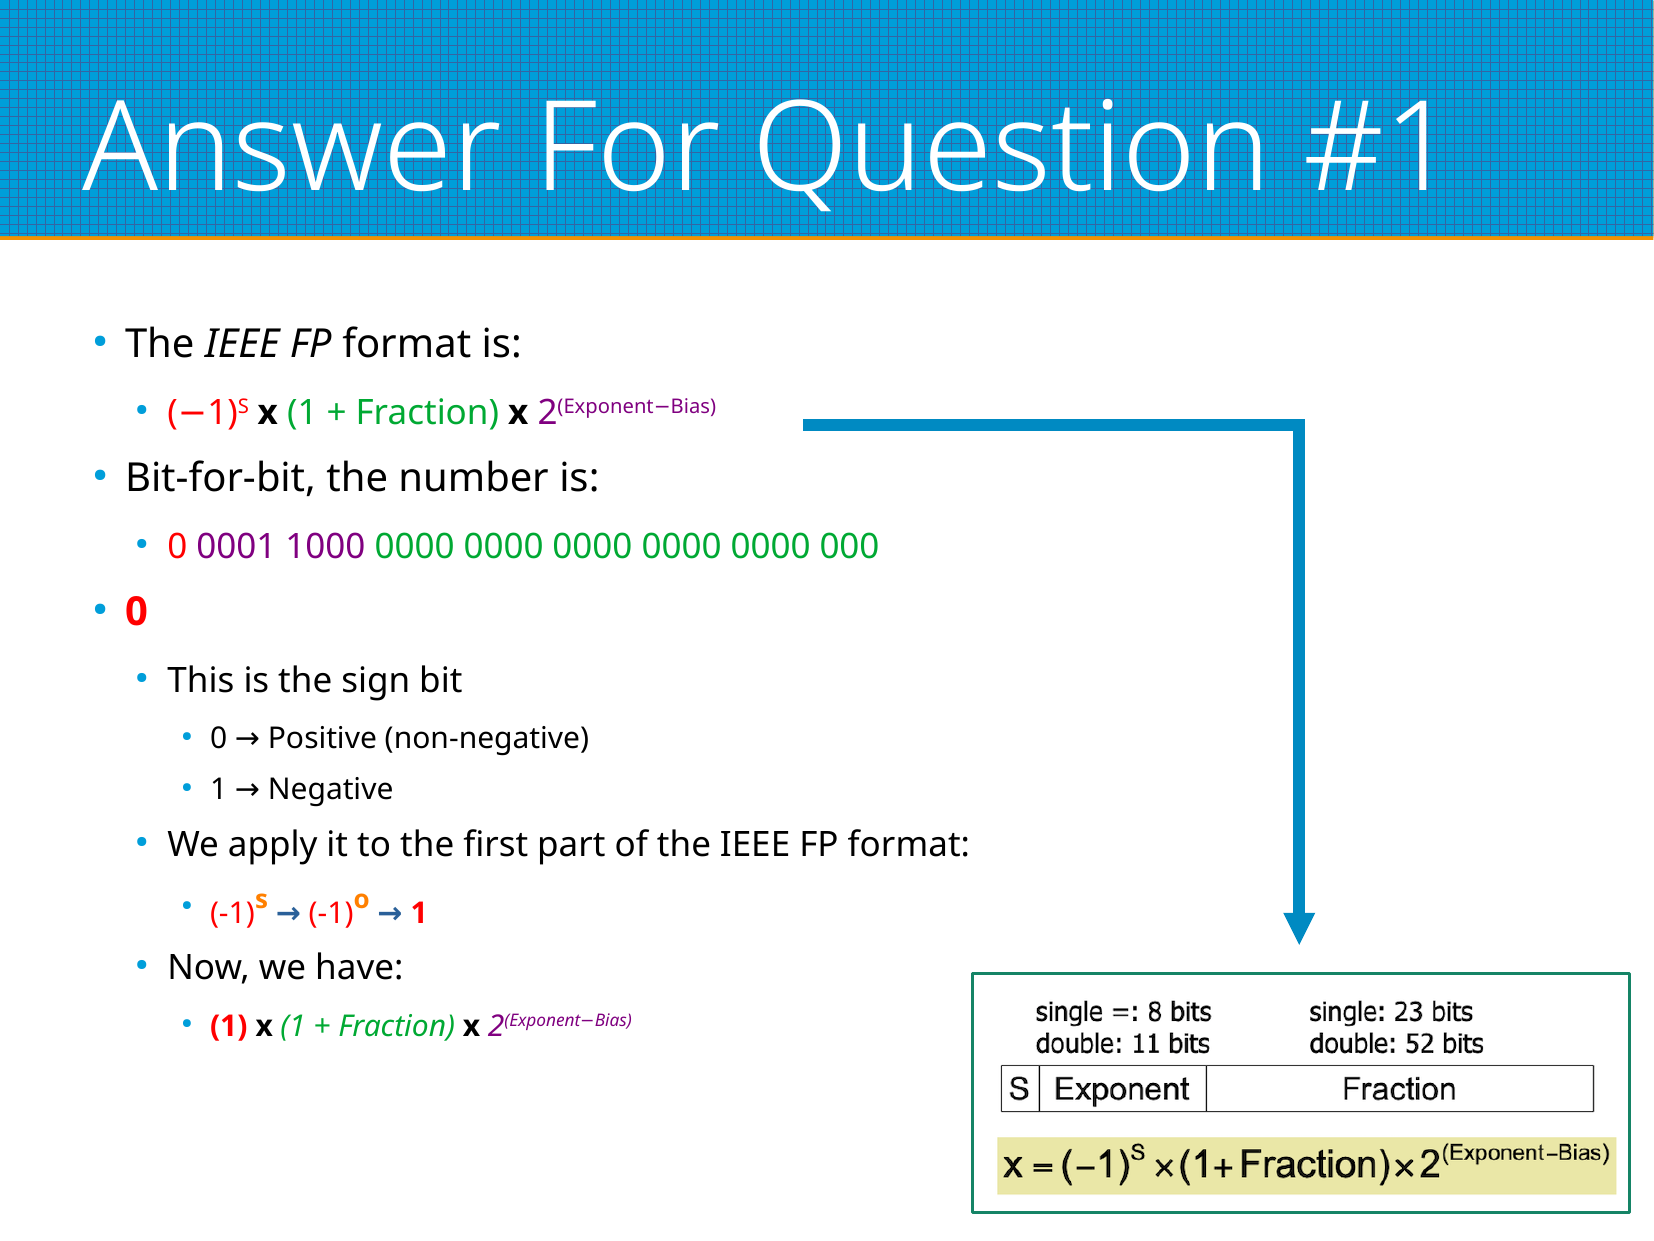

# Answer For Question #1
The IEEE FP format is:
(−1)S x (1 + Fraction) x 2(Exponent−Bias)
Bit-for-bit, the number is:
0 0001 1000 0000 0000 0000 0000 0000 000
0
This is the sign bit
0 → Positive (non-negative)
1 → Negative
We apply it to the first part of the IEEE FP format:
(-1)s → (-1)o → 1
Now, we have:
(1) x (1 + Fraction) x 2(Exponent−Bias)